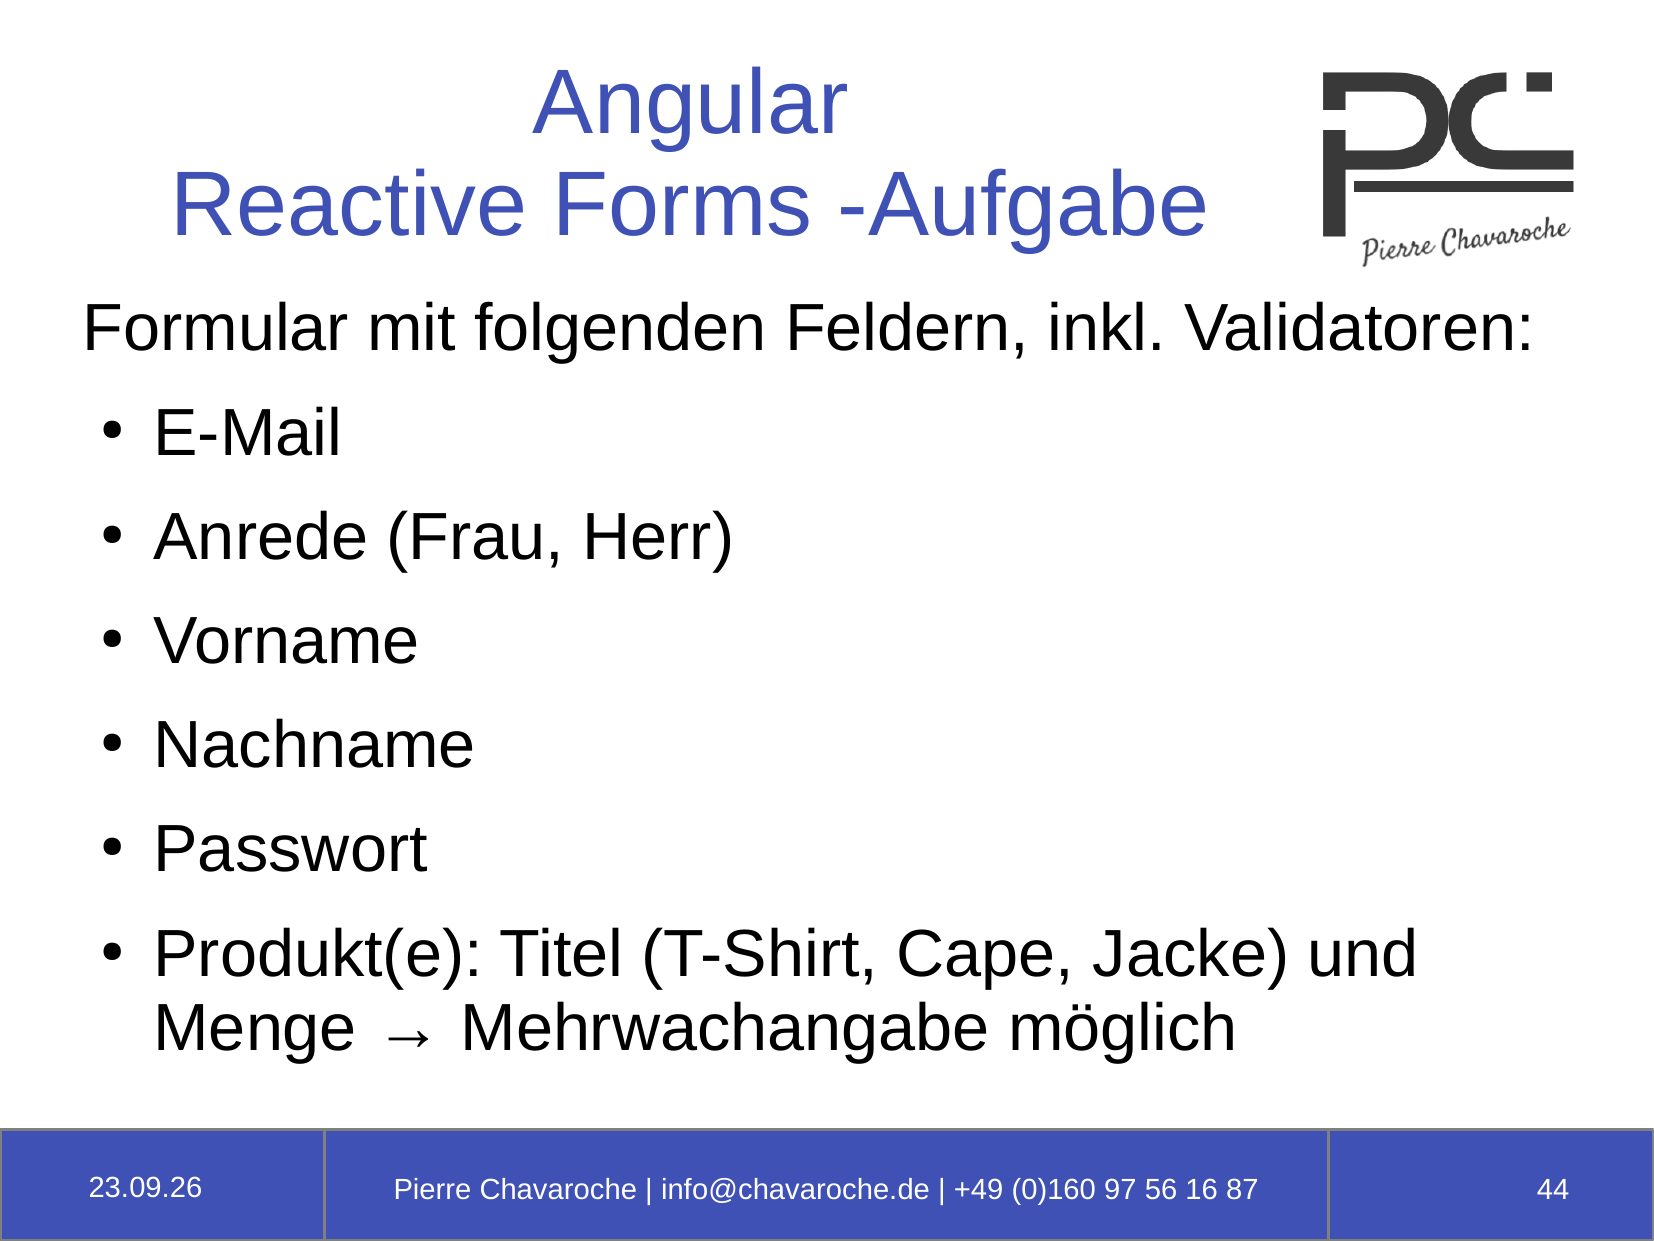

# Angular Reactive Forms -Aufgabe
Formular mit folgenden Feldern, inkl. Validatoren:
E-Mail
Anrede (Frau, Herr)
Vorname
Nachname
Passwort
Produkt(e): Titel (T-Shirt, Cape, Jacke) und Menge → Mehrwachangabe möglich
Pierre Chavaroche | info@chavaroche.de | +49 (0)160 97 56 16 87
44